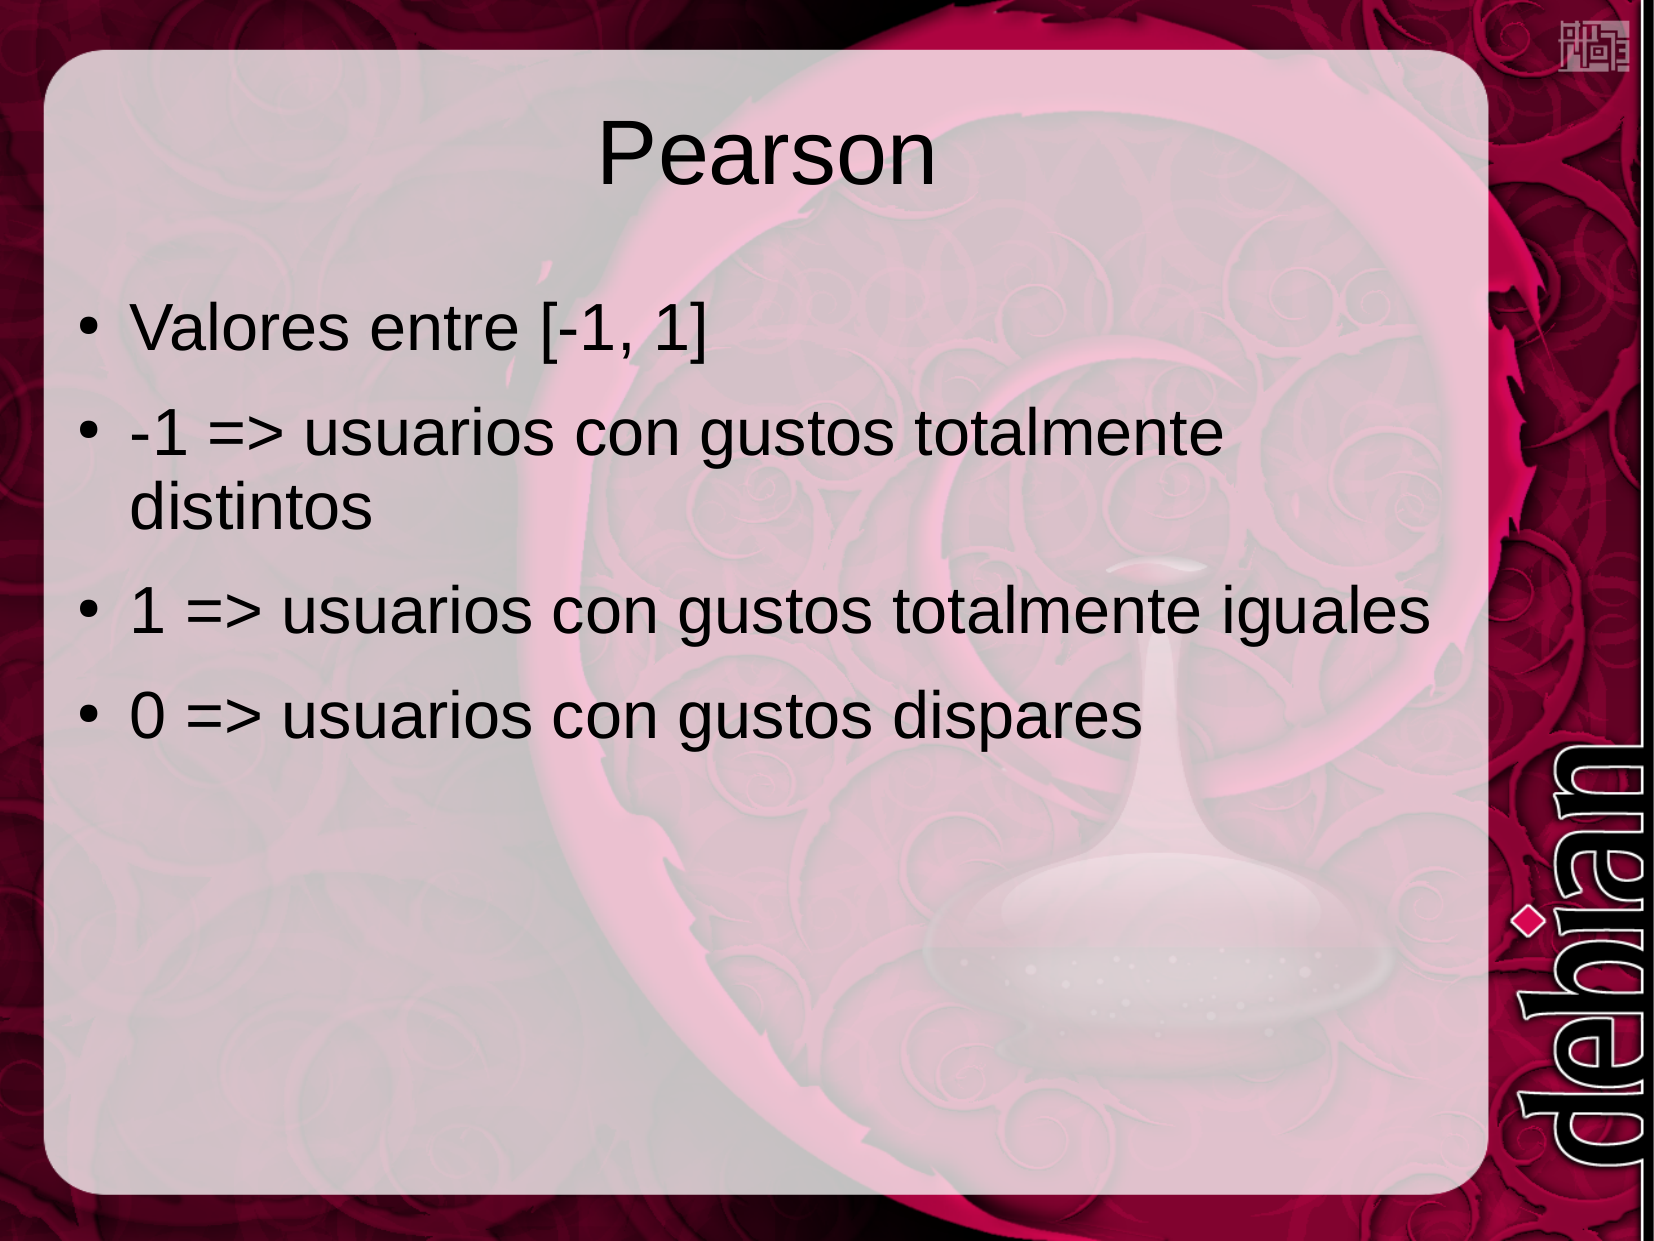

# Pearson
Valores entre [-1, 1]
-1 => usuarios con gustos totalmente distintos
1 => usuarios con gustos totalmente iguales
0 => usuarios con gustos dispares